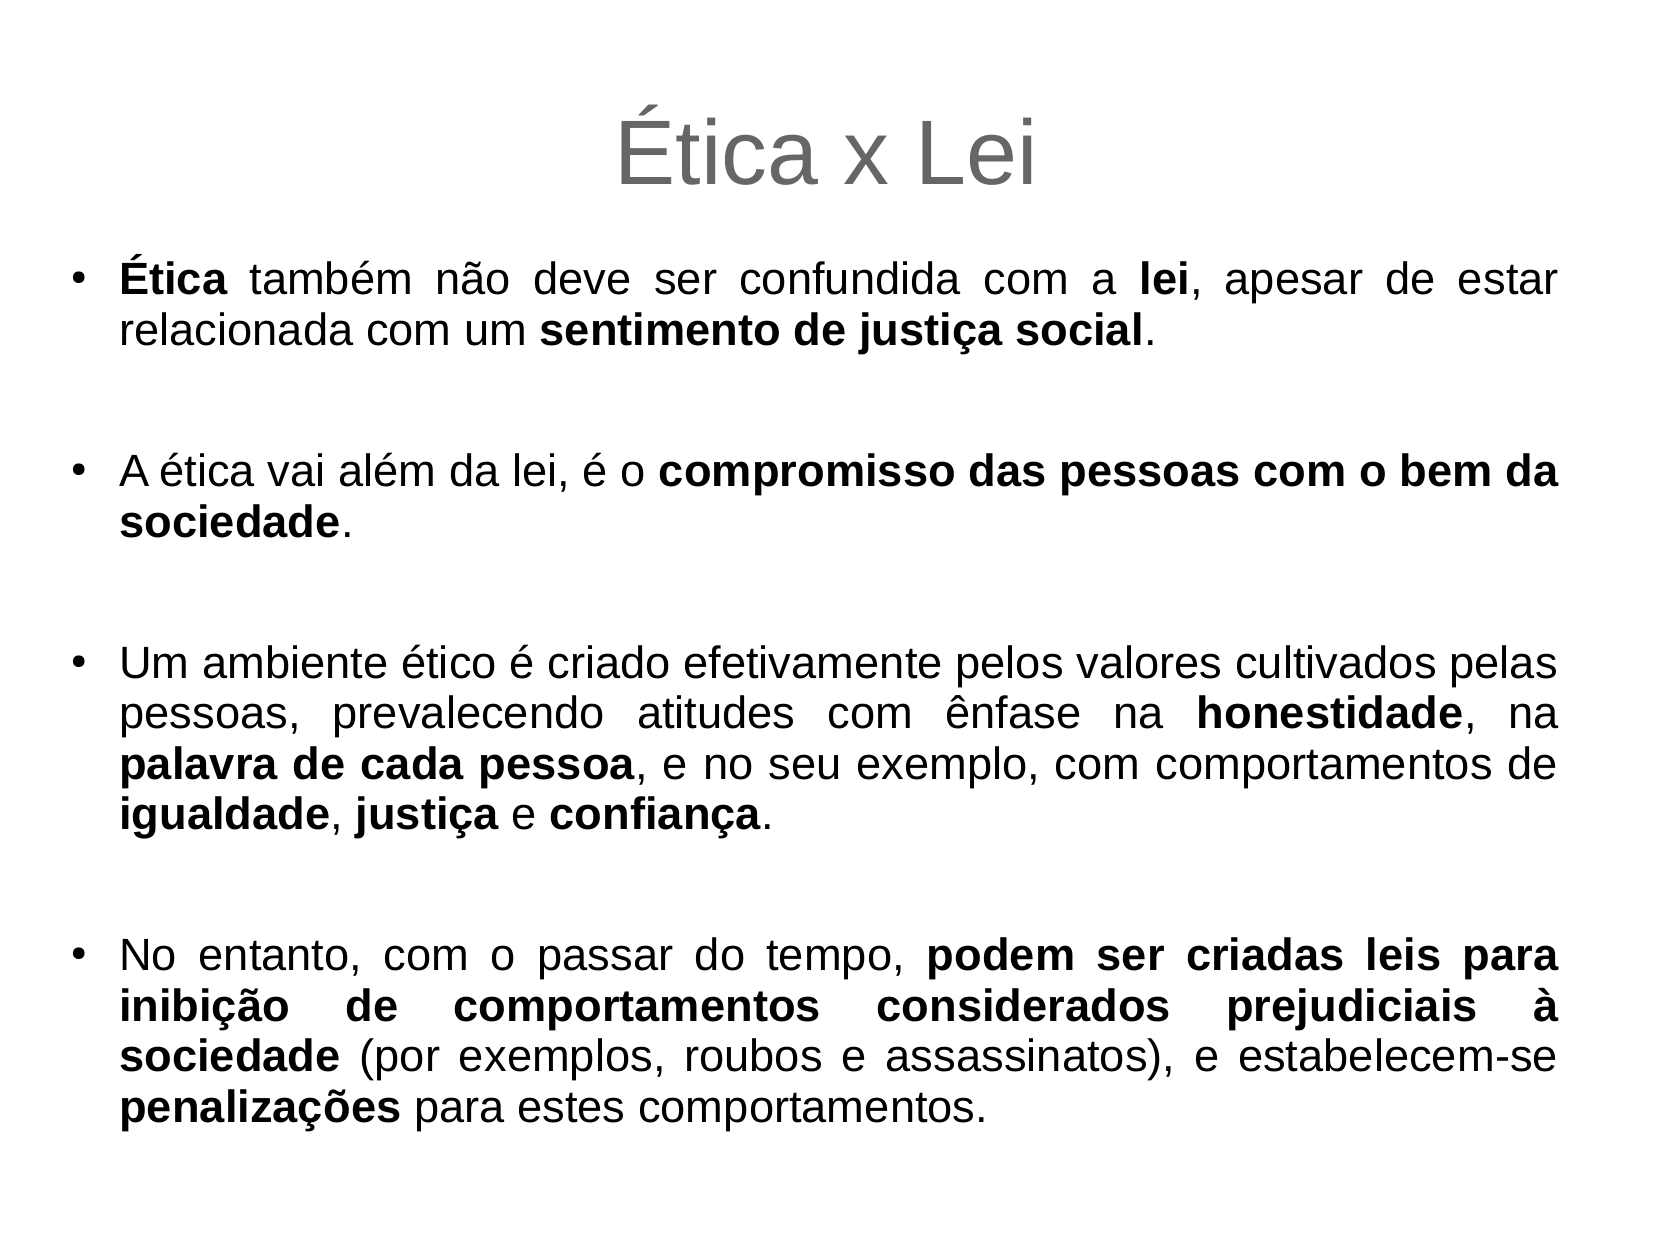

# Ética x Lei
Ética também não deve ser confundida com a lei, apesar de estar relacionada com um sentimento de justiça social.
A ética vai além da lei, é o compromisso das pessoas com o bem da sociedade.
Um ambiente ético é criado efetivamente pelos valores cultivados pelas pessoas, prevalecendo atitudes com ênfase na honestidade, na palavra de cada pessoa, e no seu exemplo, com comportamentos de igualdade, justiça e confiança.
No entanto, com o passar do tempo, podem ser criadas leis para inibição de comportamentos considerados prejudiciais à sociedade (por exemplos, roubos e assassinatos), e estabelecem-se penalizações para estes comportamentos.